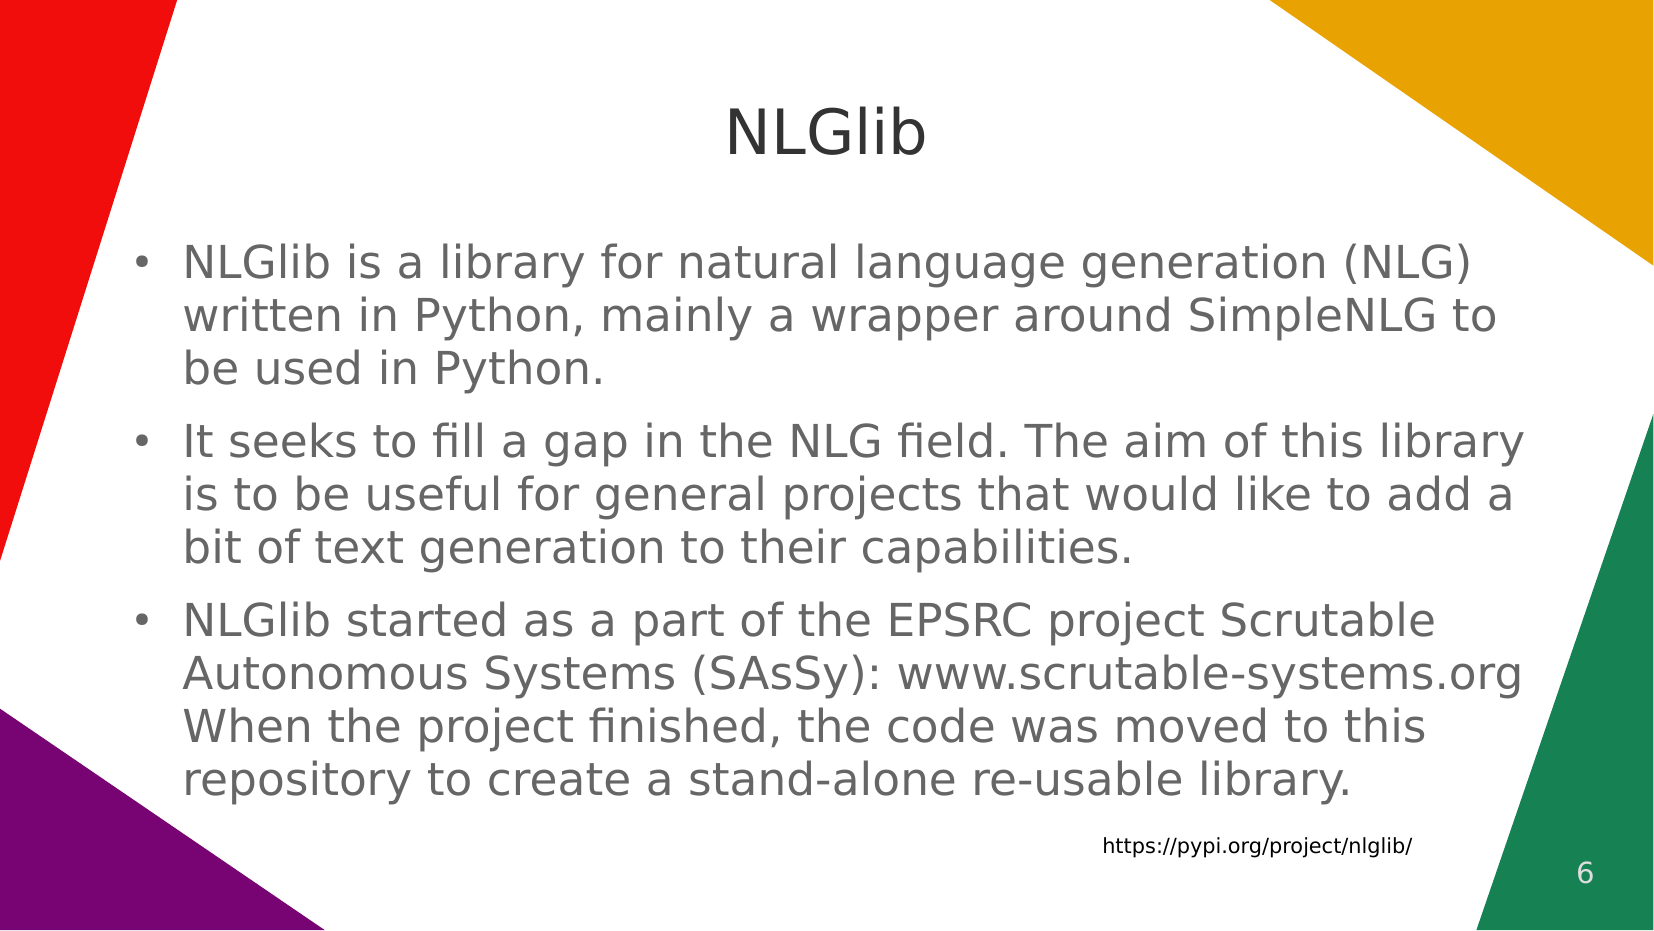

# NLGlib
NLGlib is a library for natural language generation (NLG) written in Python, mainly a wrapper around SimpleNLG to be used in Python.
It seeks to fill a gap in the NLG field. The aim of this library is to be useful for general projects that would like to add a bit of text generation to their capabilities.
NLGlib started as a part of the EPSRC project Scrutable Autonomous Systems (SAsSy): www.scrutable-systems.org When the project finished, the code was moved to this repository to create a stand-alone re-usable library.
https://pypi.org/project/nlglib/
6